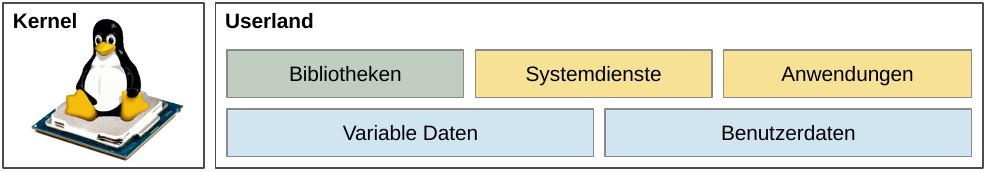

Kernel
Userland
Bibliotheken
Systemdienste
Anwendungen
Variable Daten
Benutzerdaten